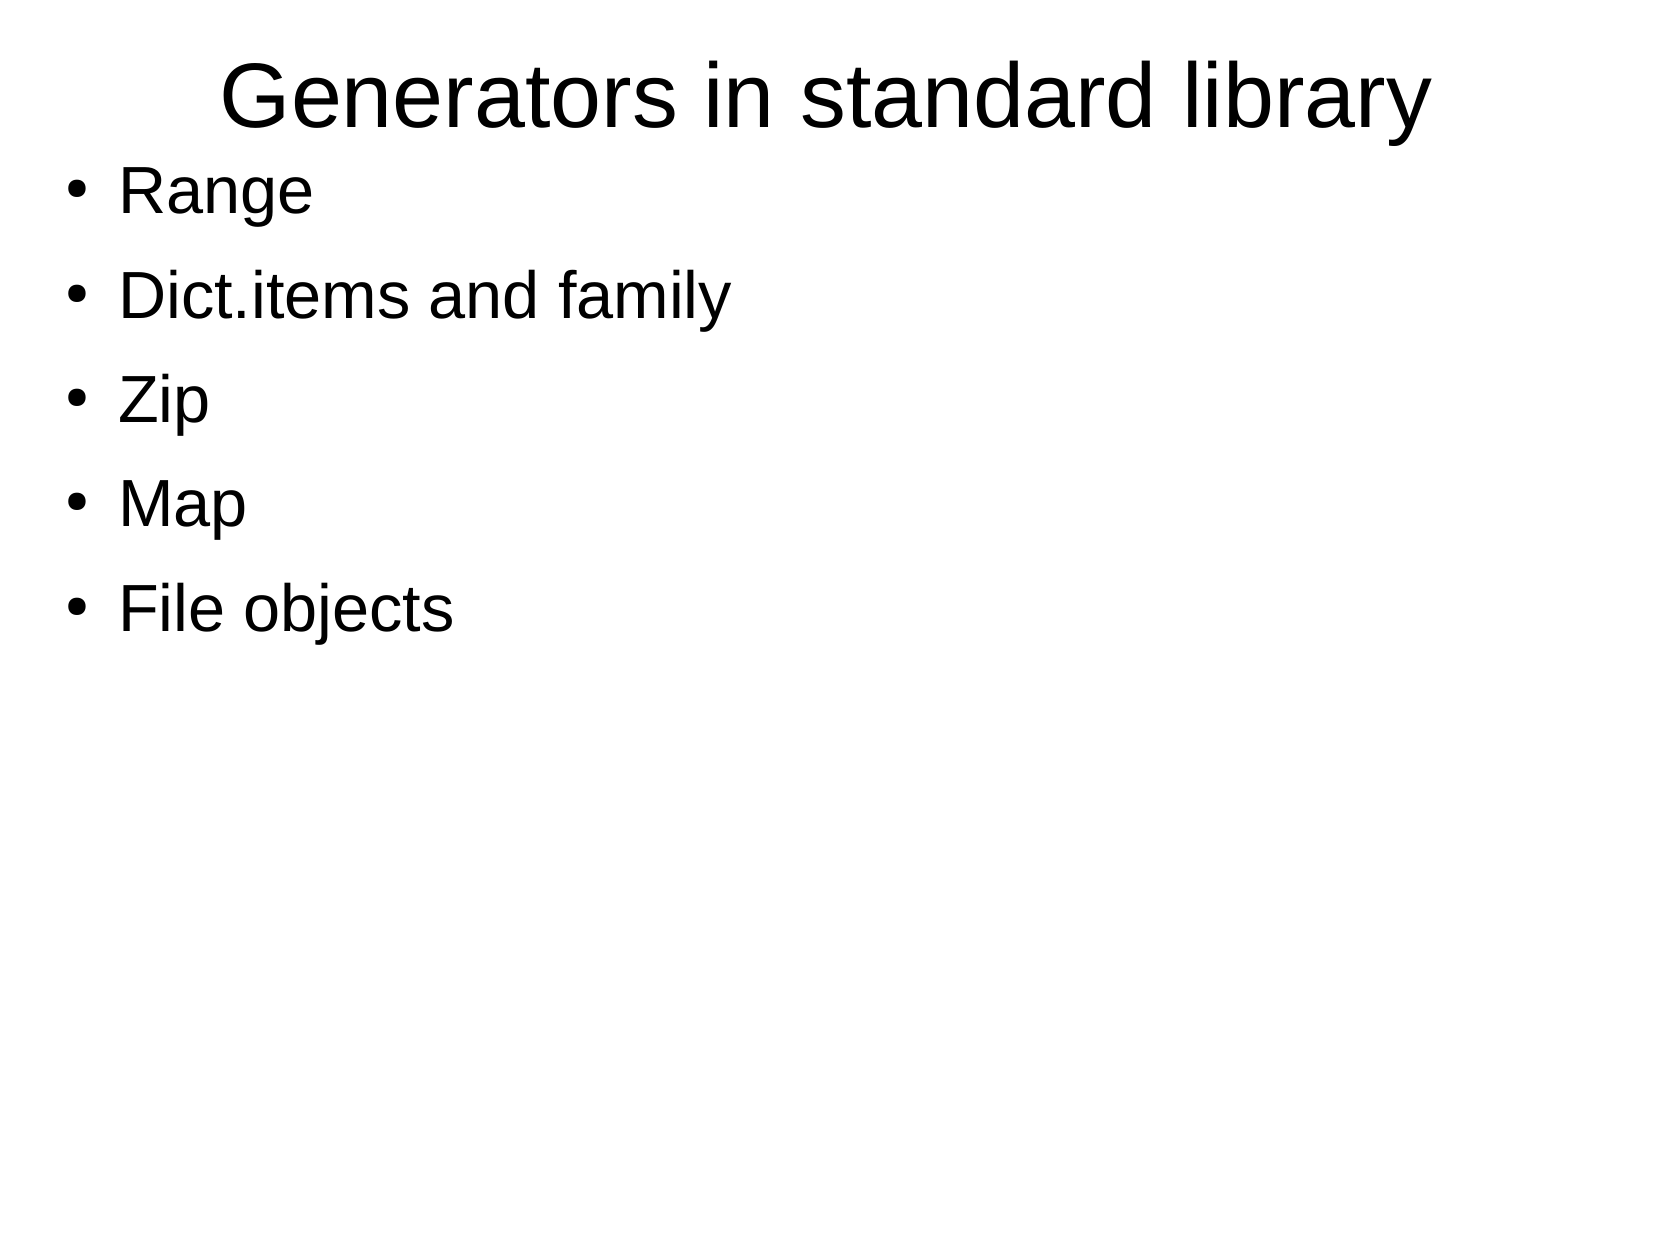

# Generators in standard library
Range
Dict.items and family
Zip
Map
File objects